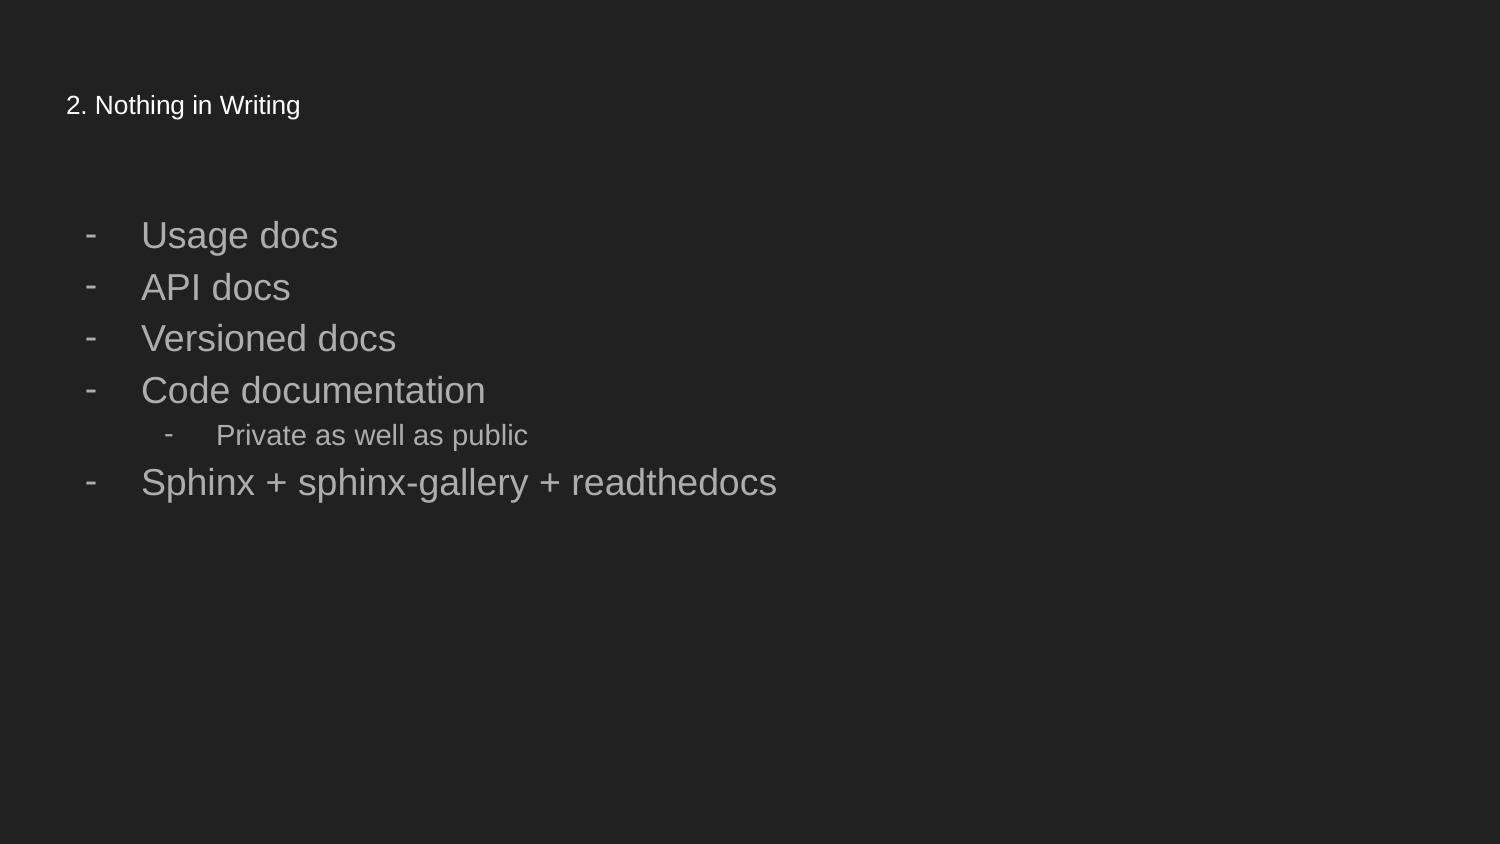

# 2. Nothing in Writing
Usage docs
API docs
Versioned docs
Code documentation
Private as well as public
Sphinx + sphinx-gallery + readthedocs